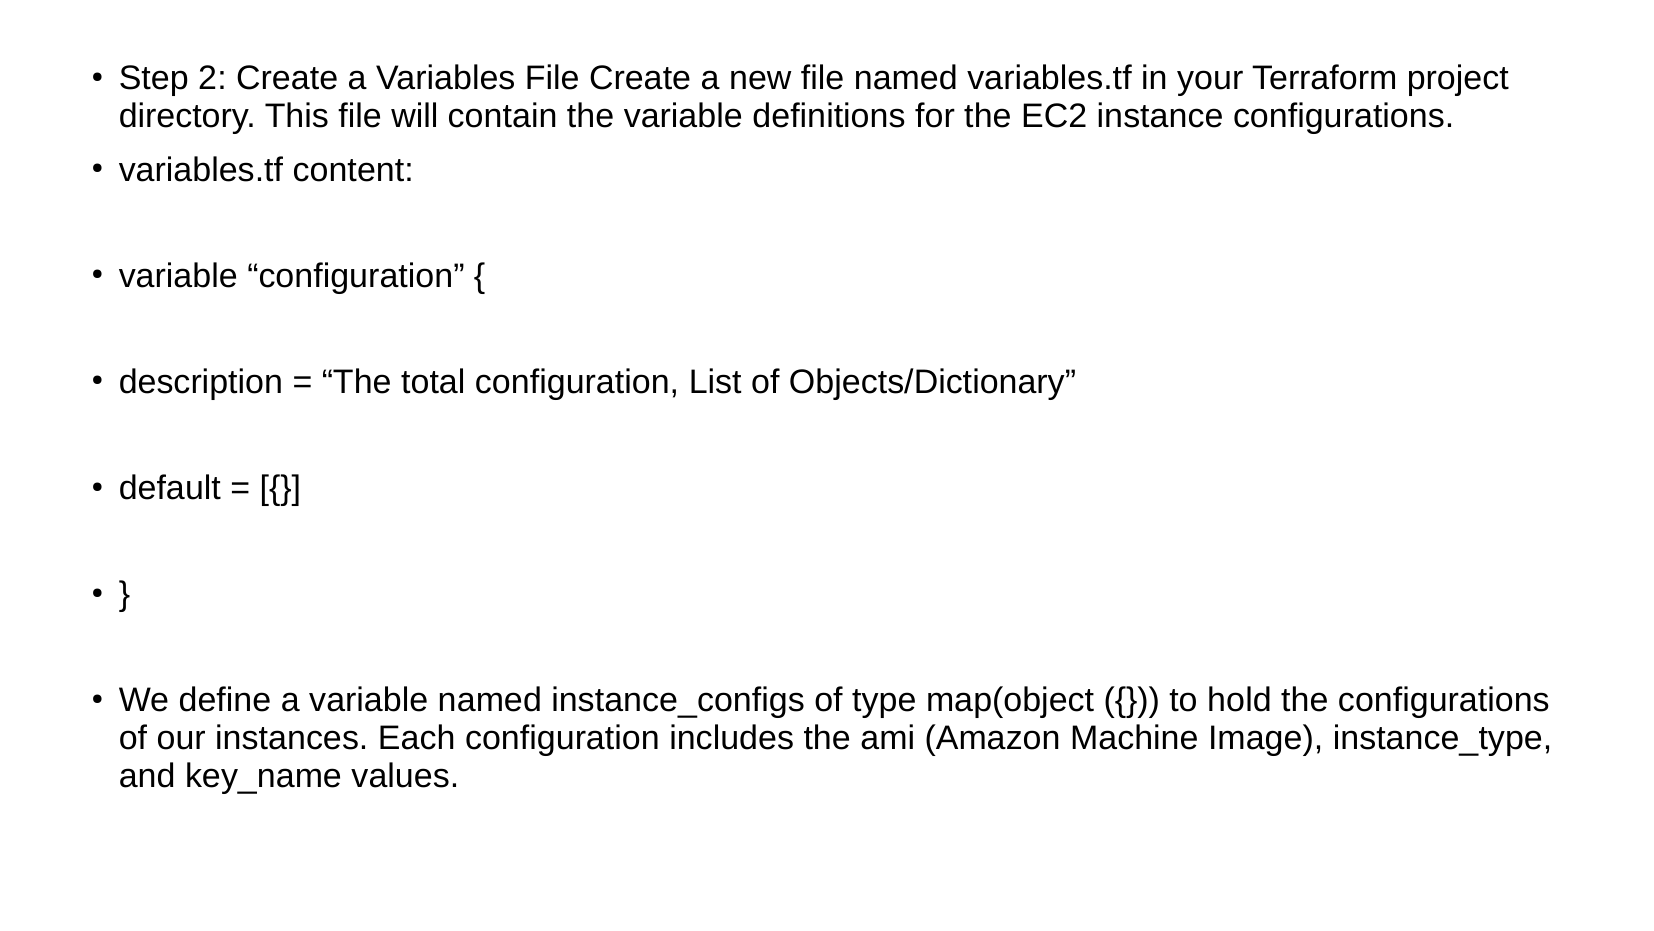

# Step 2: Create a Variables File Create a new file named variables.tf in your Terraform project directory. This file will contain the variable definitions for the EC2 instance configurations.
variables.tf content:
variable “configuration” {
description = “The total configuration, List of Objects/Dictionary”
default = [{}]
}
We define a variable named instance_configs of type map(object ({})) to hold the configurations of our instances. Each configuration includes the ami (Amazon Machine Image), instance_type, and key_name values.